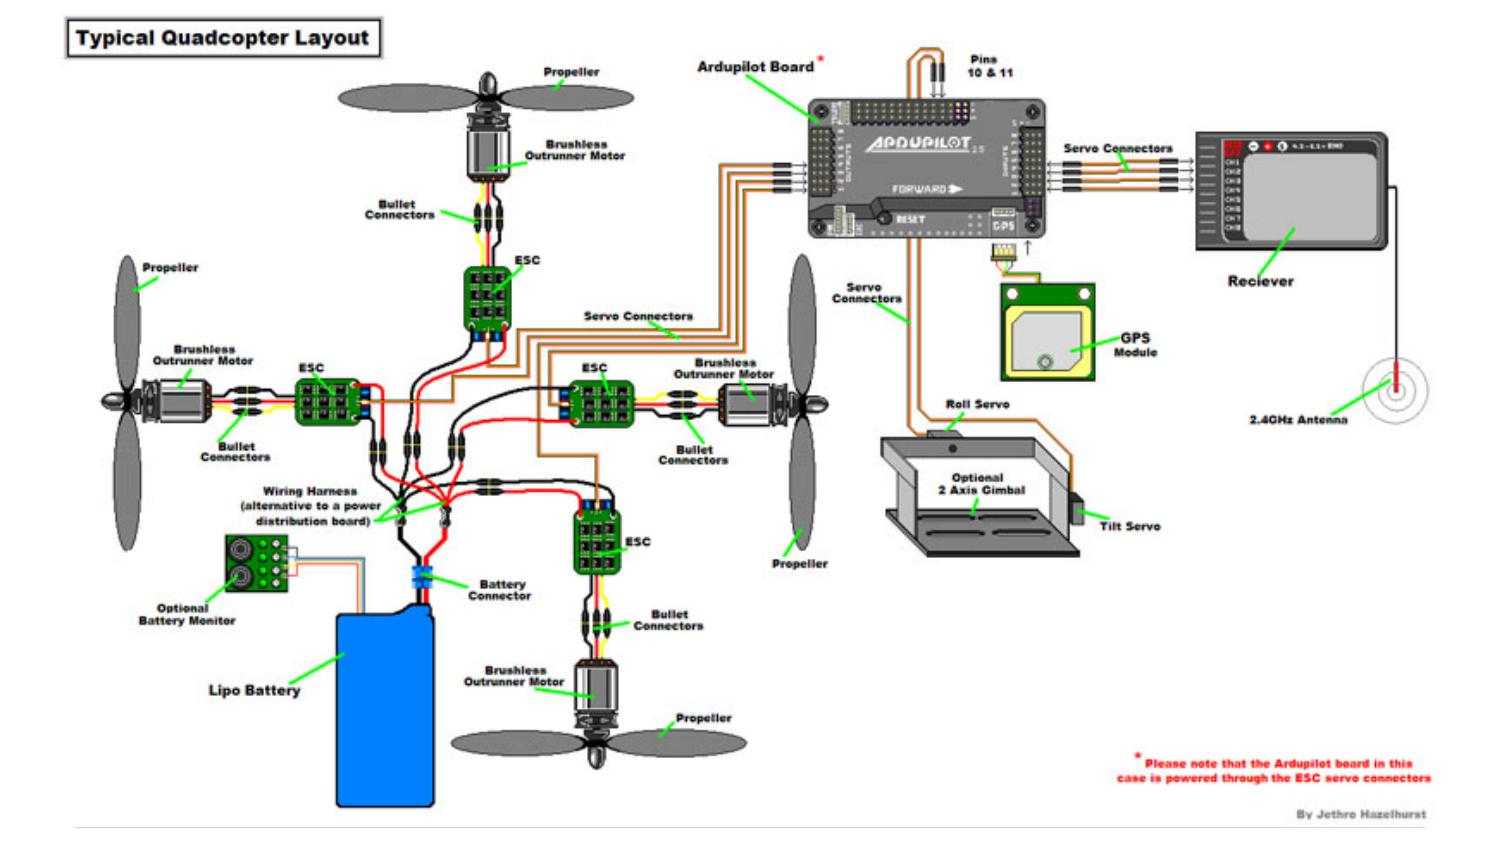

# ¿Qué necesito para construir un dron?